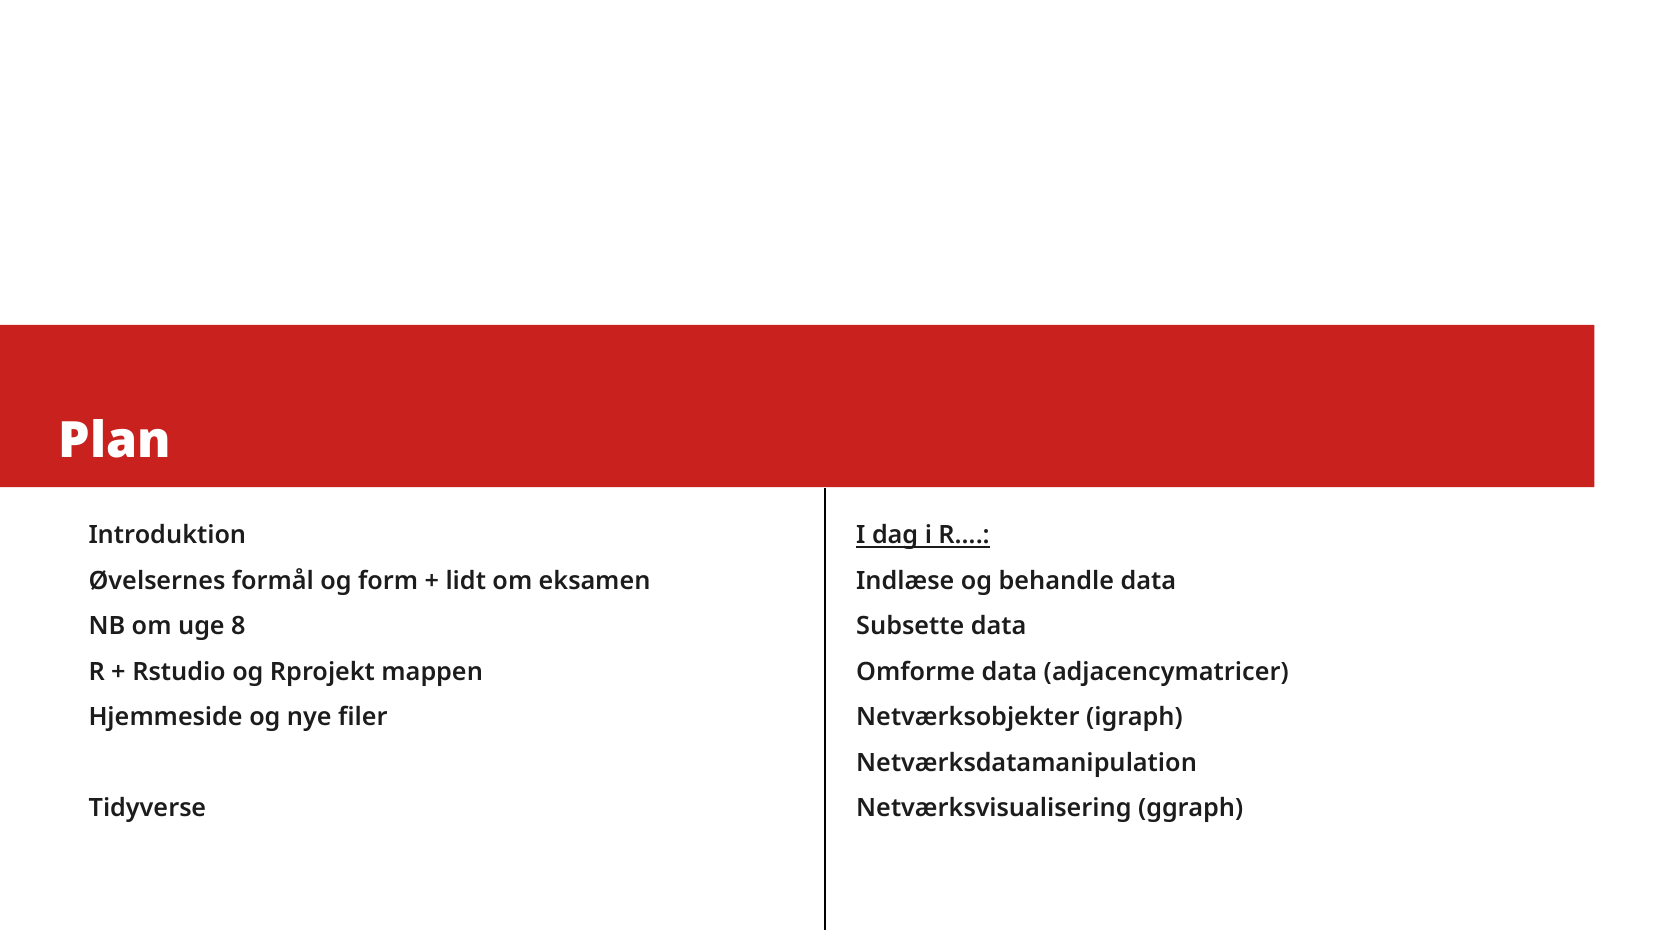

# Plan
Introduktion
Øvelsernes formål og form + lidt om eksamen
NB om uge 8
R + Rstudio og Rprojekt mappen
Hjemmeside og nye filer
Tidyverse
I dag i R….:
Indlæse og behandle data
Subsette data
Omforme data (adjacencymatricer)
Netværksobjekter (igraph)
Netværksdatamanipulation
Netværksvisualisering (ggraph)